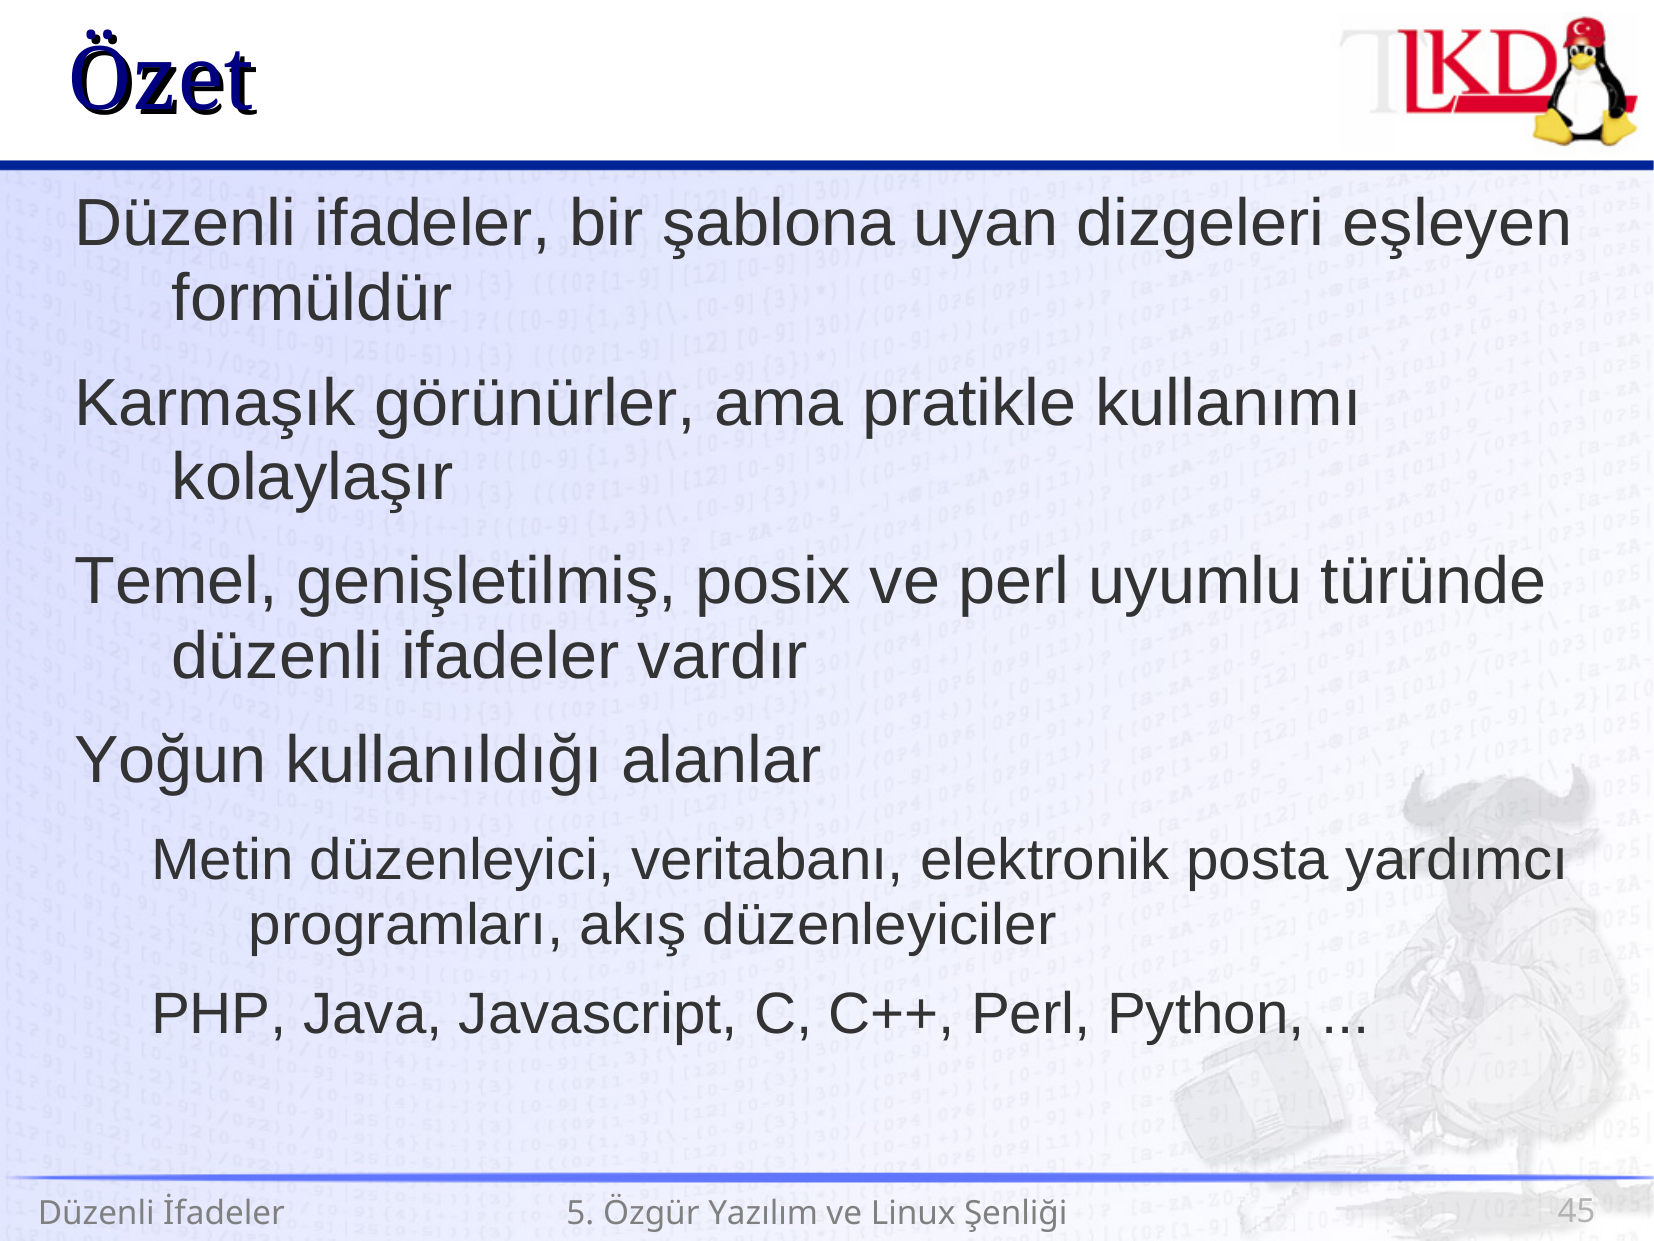

# Özet
Düzenli ifadeler, bir şablona uyan dizgeleri eşleyen formüldür
Karmaşık görünürler, ama pratikle kullanımı kolaylaşır
Temel, genişletilmiş, posix ve perl uyumlu türünde düzenli ifadeler vardır
Yoğun kullanıldığı alanlar
Metin düzenleyici, veritabanı, elektronik posta yardımcı programları, akış düzenleyiciler
PHP, Java, Javascript, C, C++, Perl, Python, ...